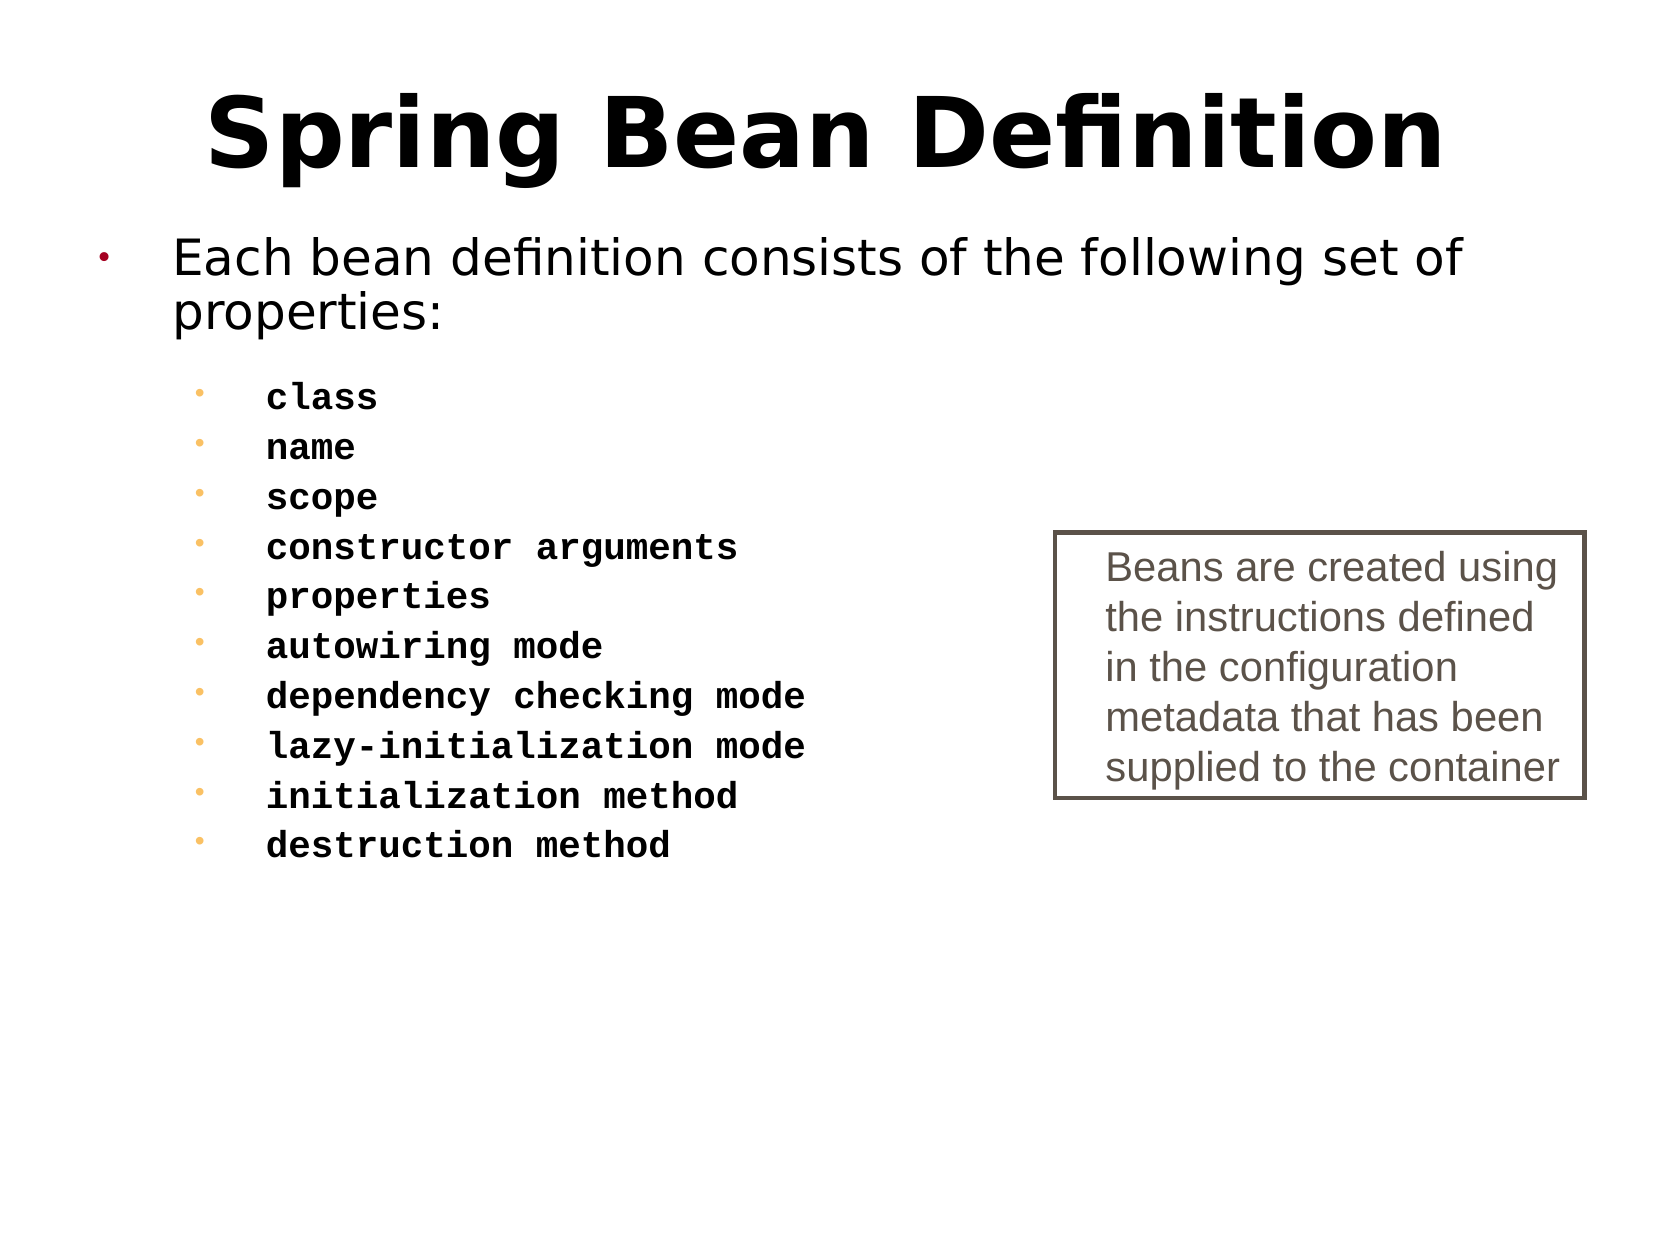

# Spring Bean Definition
Each bean definition consists of the following set of properties:
class
name
scope
constructor arguments
properties
autowiring mode
dependency checking mode
lazy-initialization mode
initialization method
destruction method
Beans are created using
the instructions defined
in the configuration
metadata that has been
supplied to the container